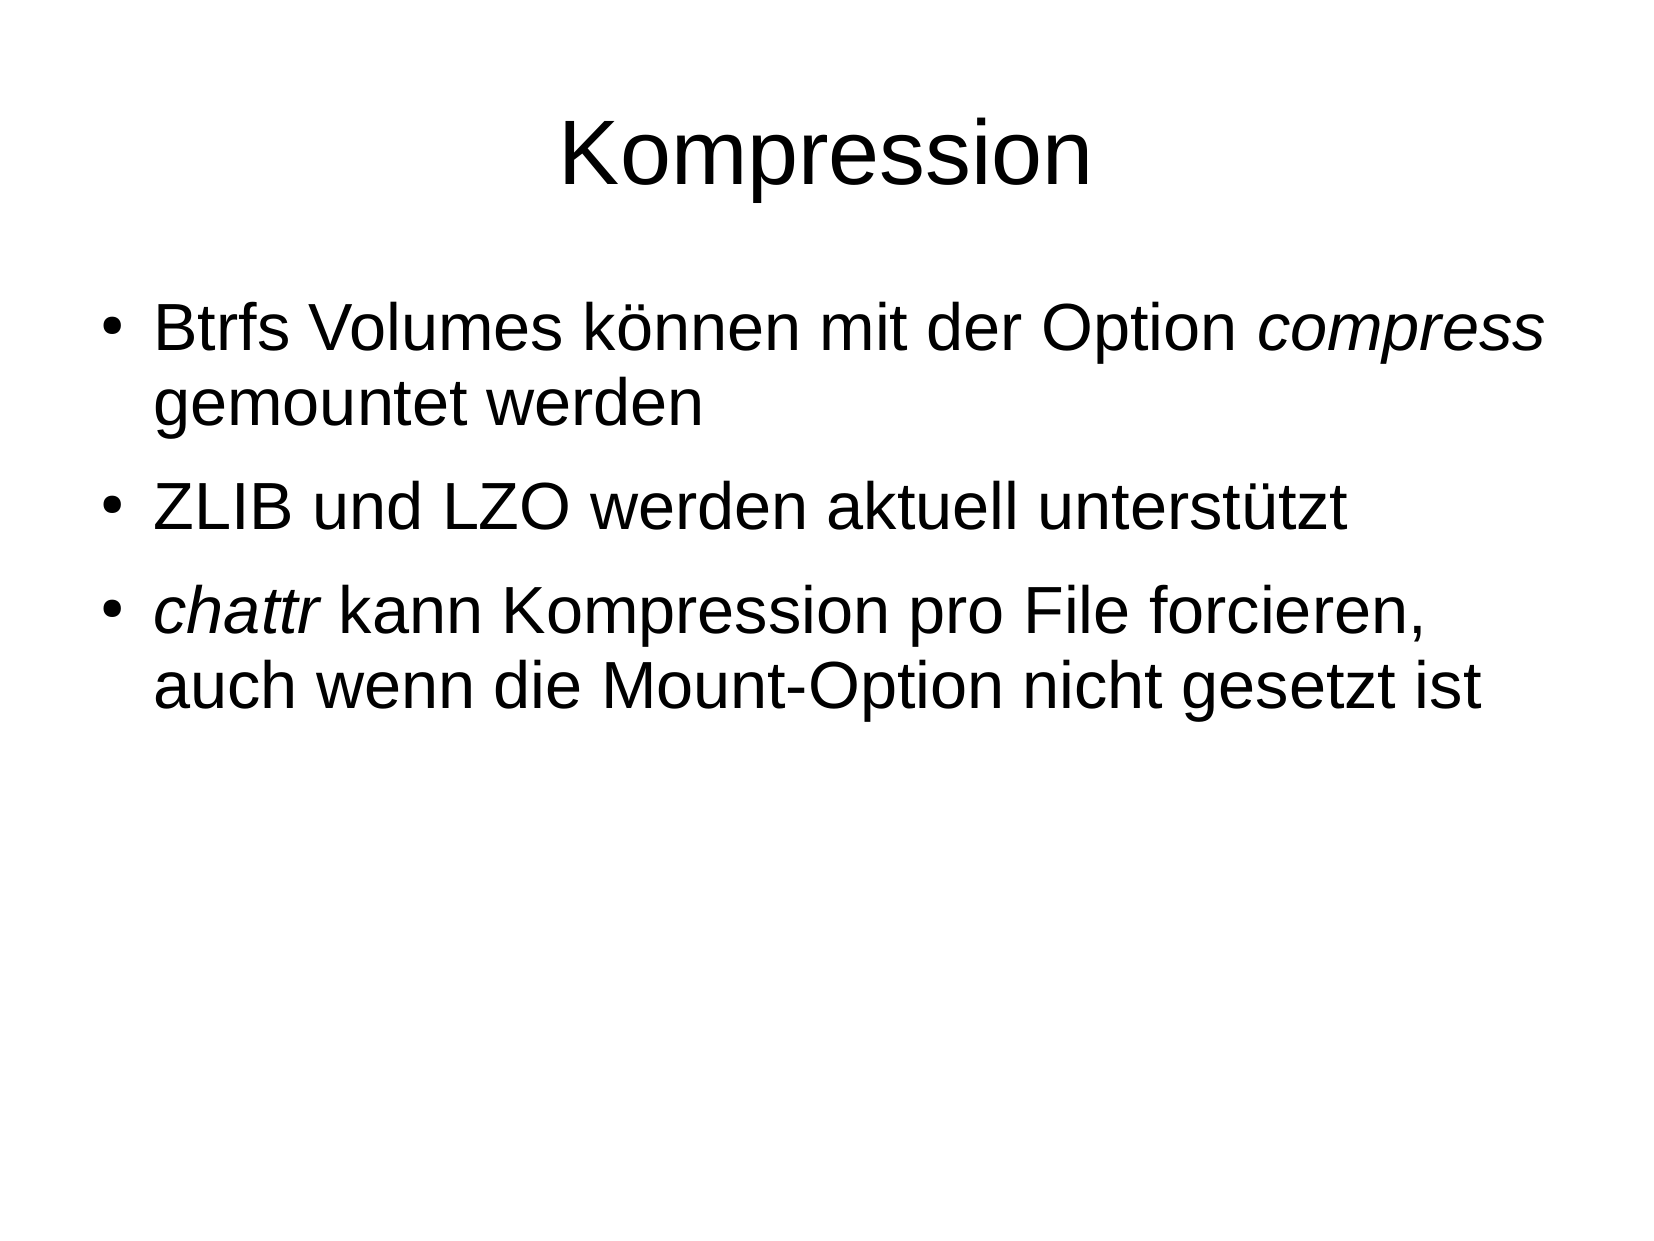

# Kompression
Btrfs Volumes können mit der Option compress gemountet werden
ZLIB und LZO werden aktuell unterstützt
chattr kann Kompression pro File forcieren, auch wenn die Mount-Option nicht gesetzt ist